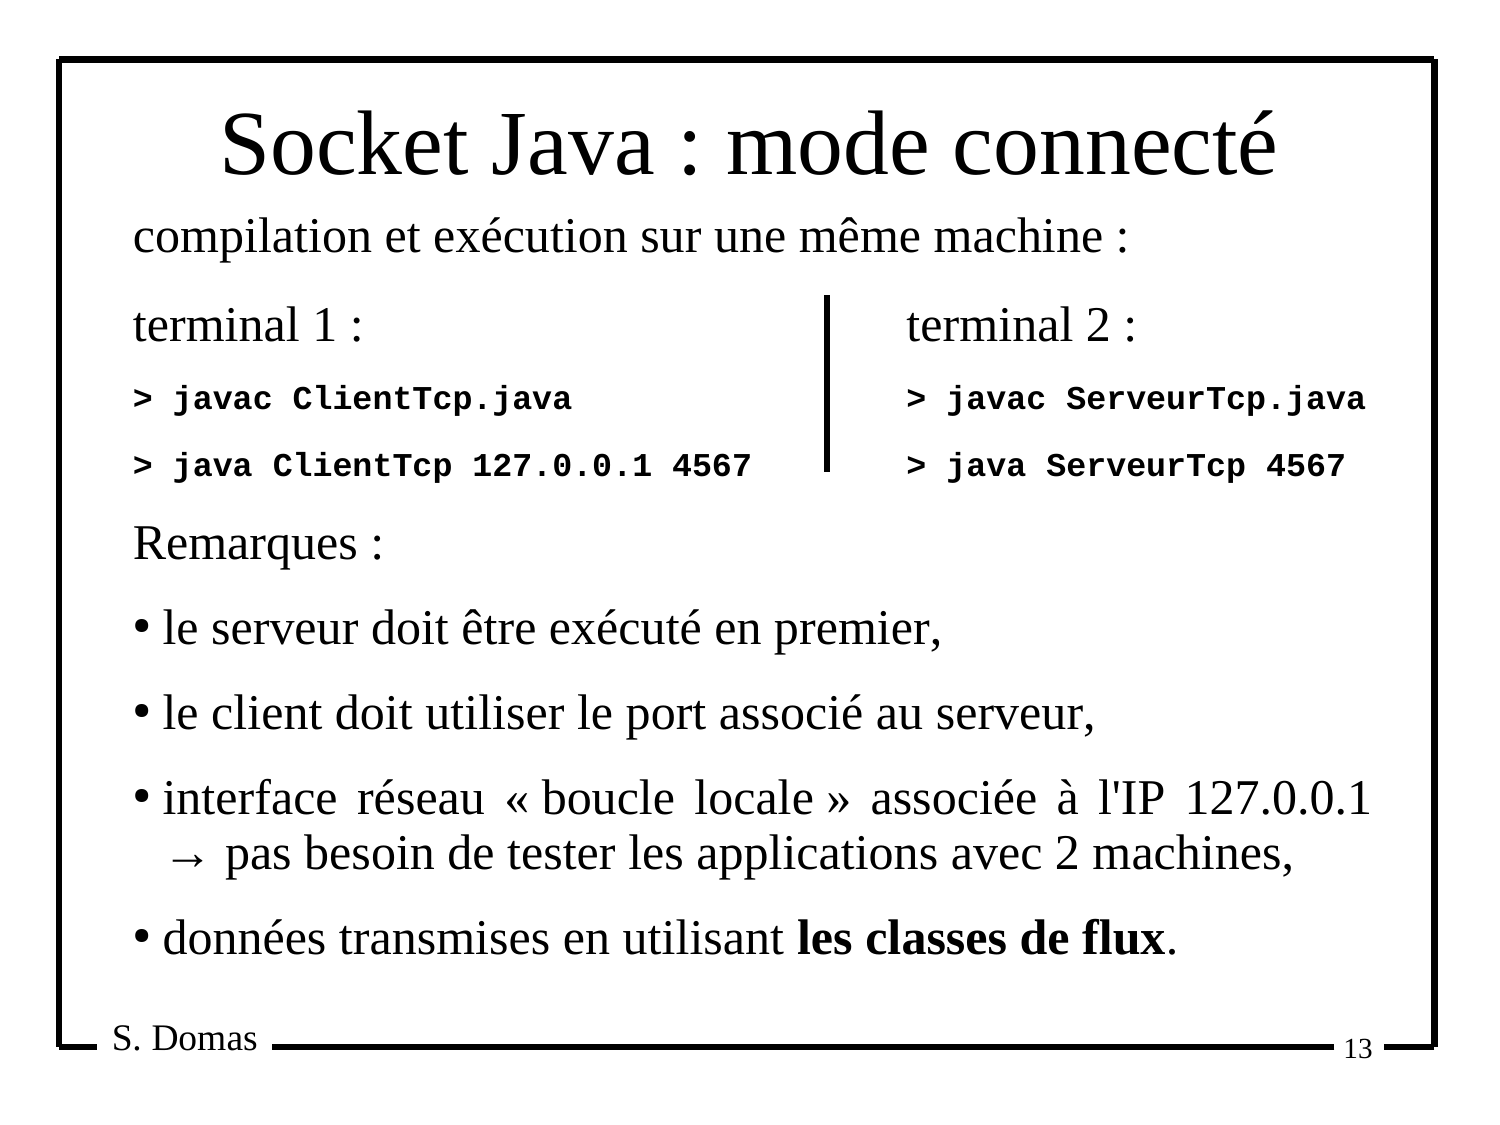

# Socket Java : mode connecté
S. Domas
compilation et exécution sur une même machine :
terminal 1 :
> javac ClientTcp.java
> java ClientTcp 127.0.0.1 4567
terminal 2 :
> javac ServeurTcp.java
> java ServeurTcp 4567
Remarques :
le serveur doit être exécuté en premier,
le client doit utiliser le port associé au serveur,
interface réseau « boucle locale » associée à l'IP 127.0.0.1 → pas besoin de tester les applications avec 2 machines,
données transmises en utilisant les classes de flux.
13